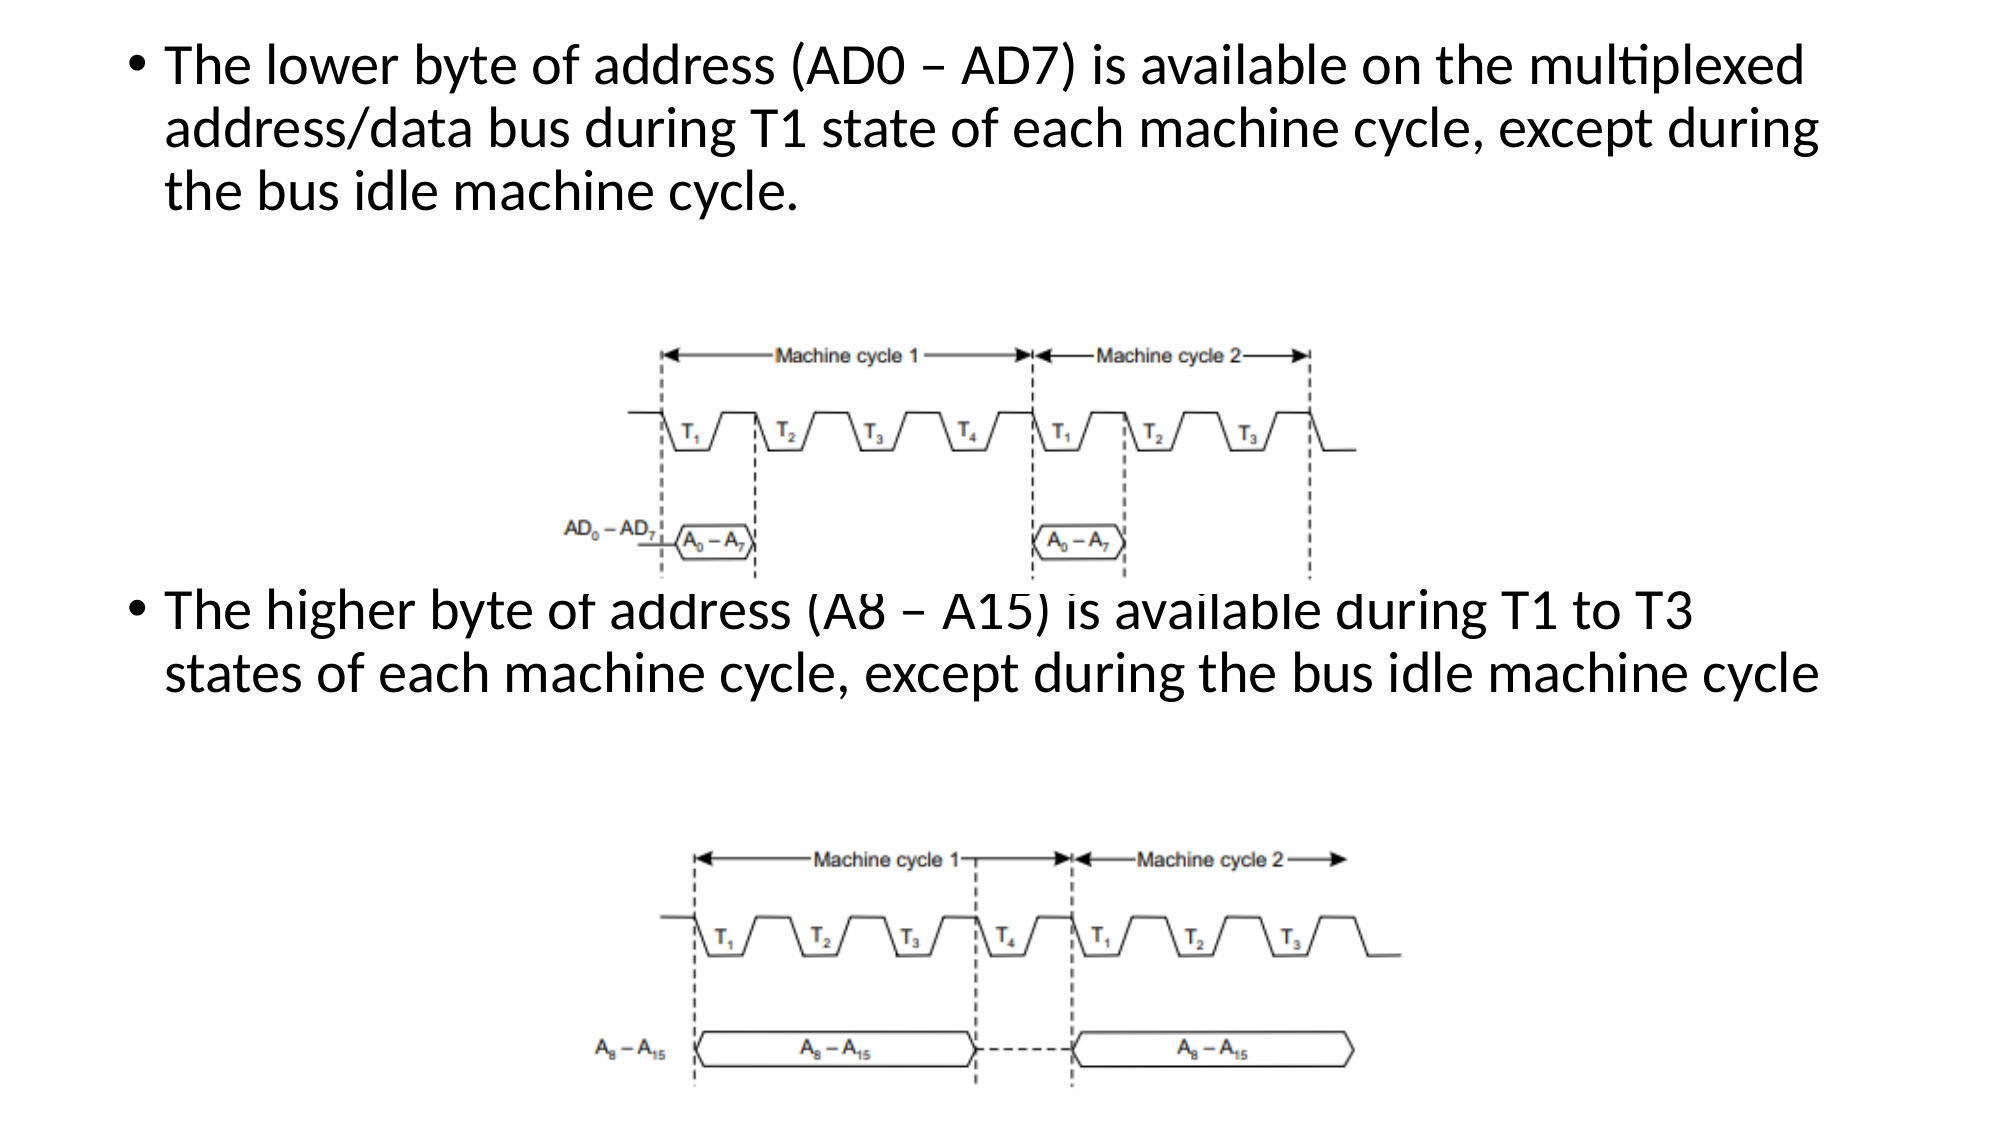

# The lower byte of address (AD0 – AD7) is available on the multiplexed address/data bus during T1 state of each machine cycle, except during the bus idle machine cycle.
The higher byte of address (A8 – A15) is available during T1 to T3 states of each machine cycle, except during the bus idle machine cycle